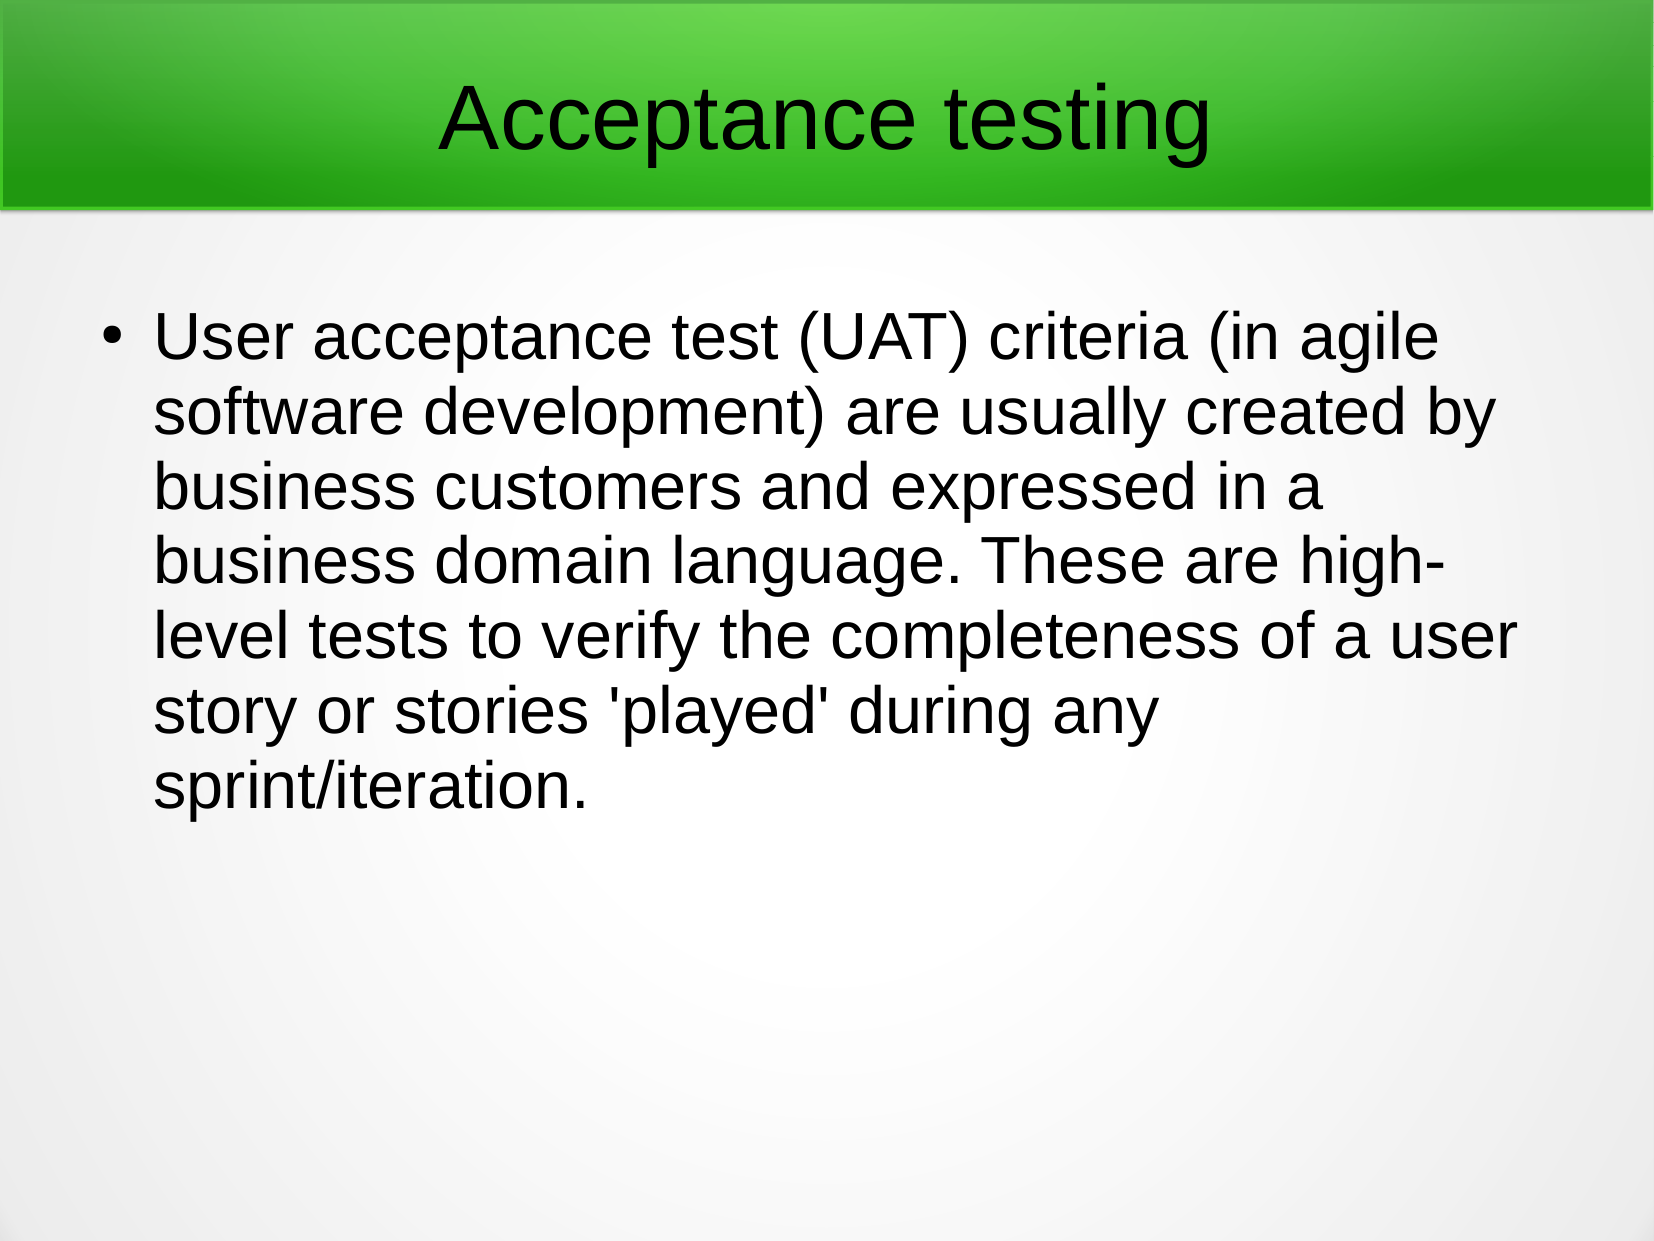

# Acceptance testing
User acceptance test (UAT) criteria (in agile software development) are usually created by business customers and expressed in a business domain language. These are high-level tests to verify the completeness of a user story or stories 'played' during any sprint/iteration.